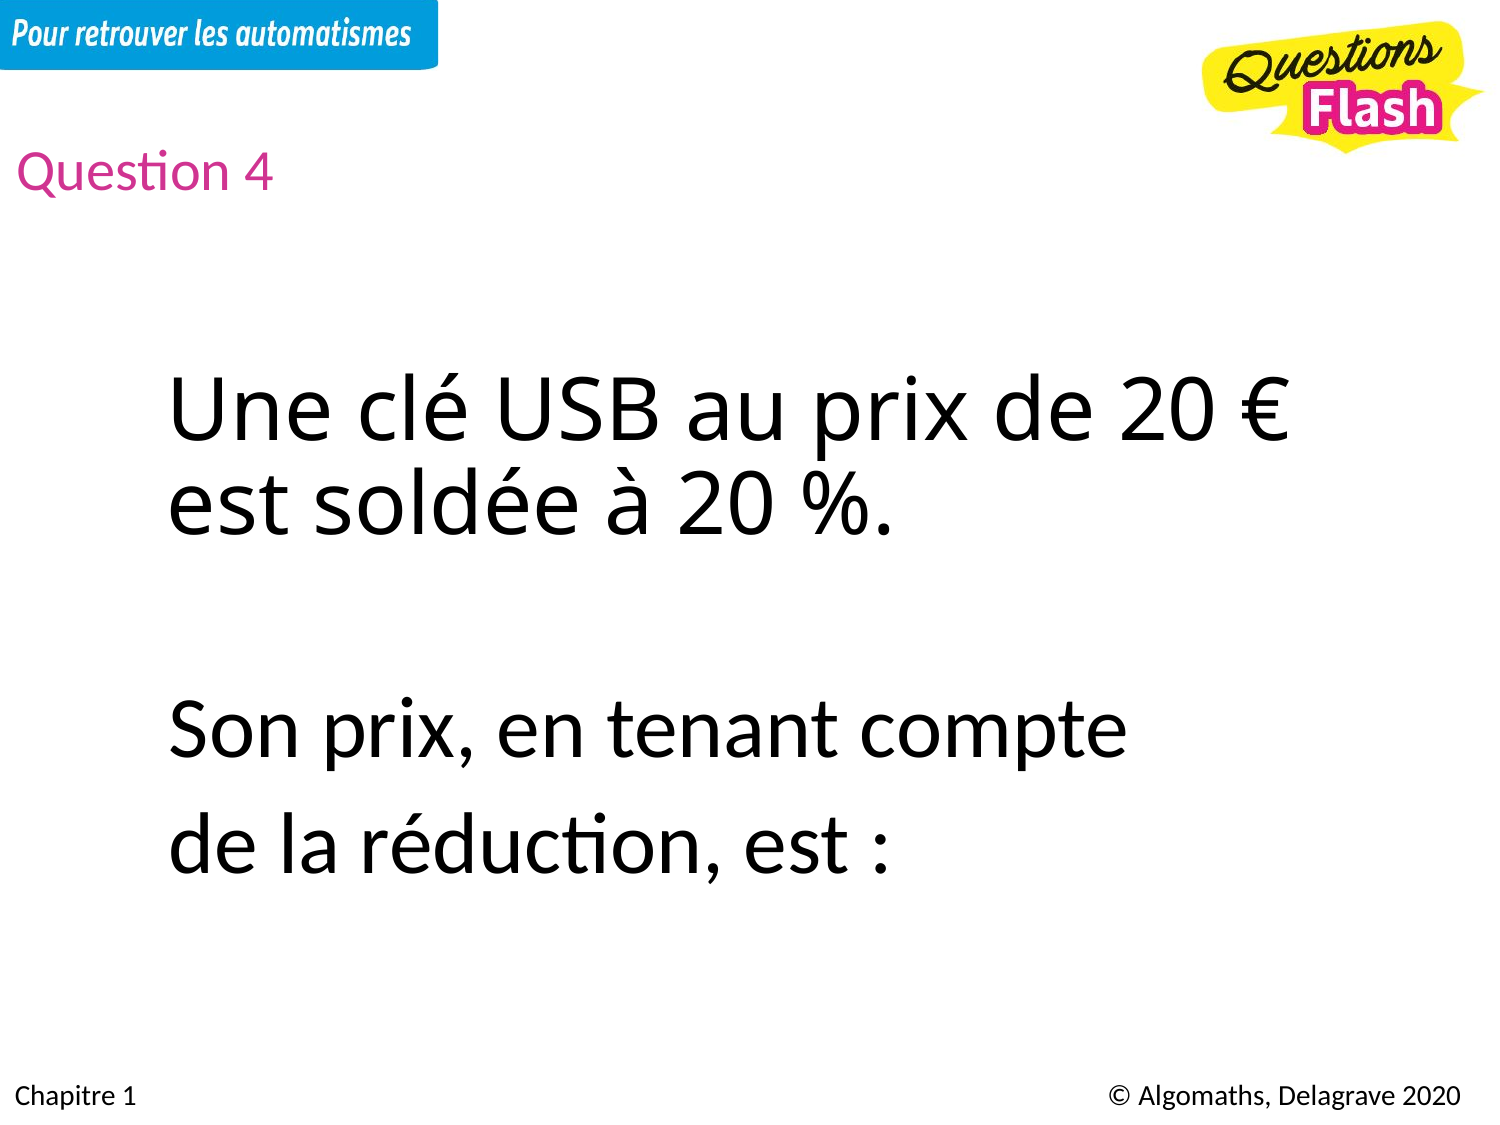

Question 4
# Une clé USB au prix de 20 € est soldée à 20 %.
Son prix, en tenant compte
de la réduction, est :